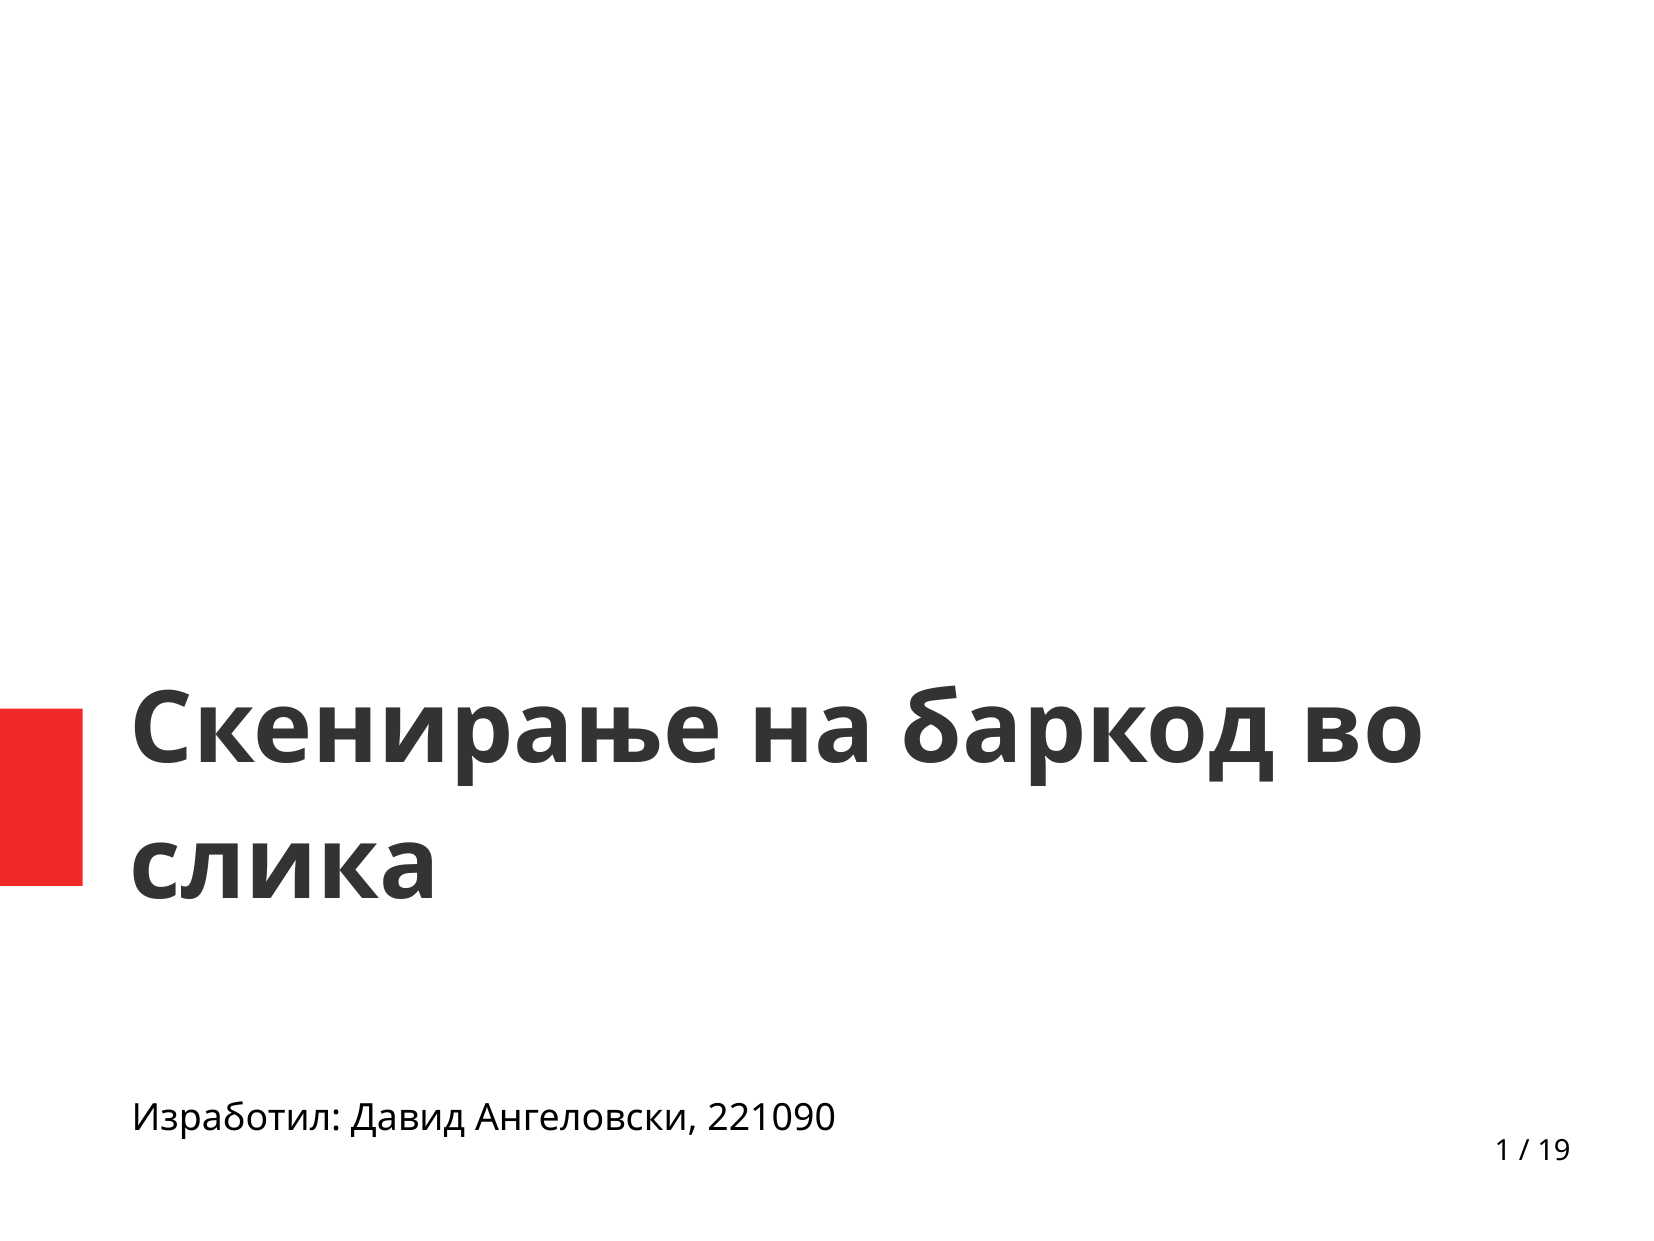

# Скенирање на баркод во слика
Изработил: Давид Ангеловски, 221090
1